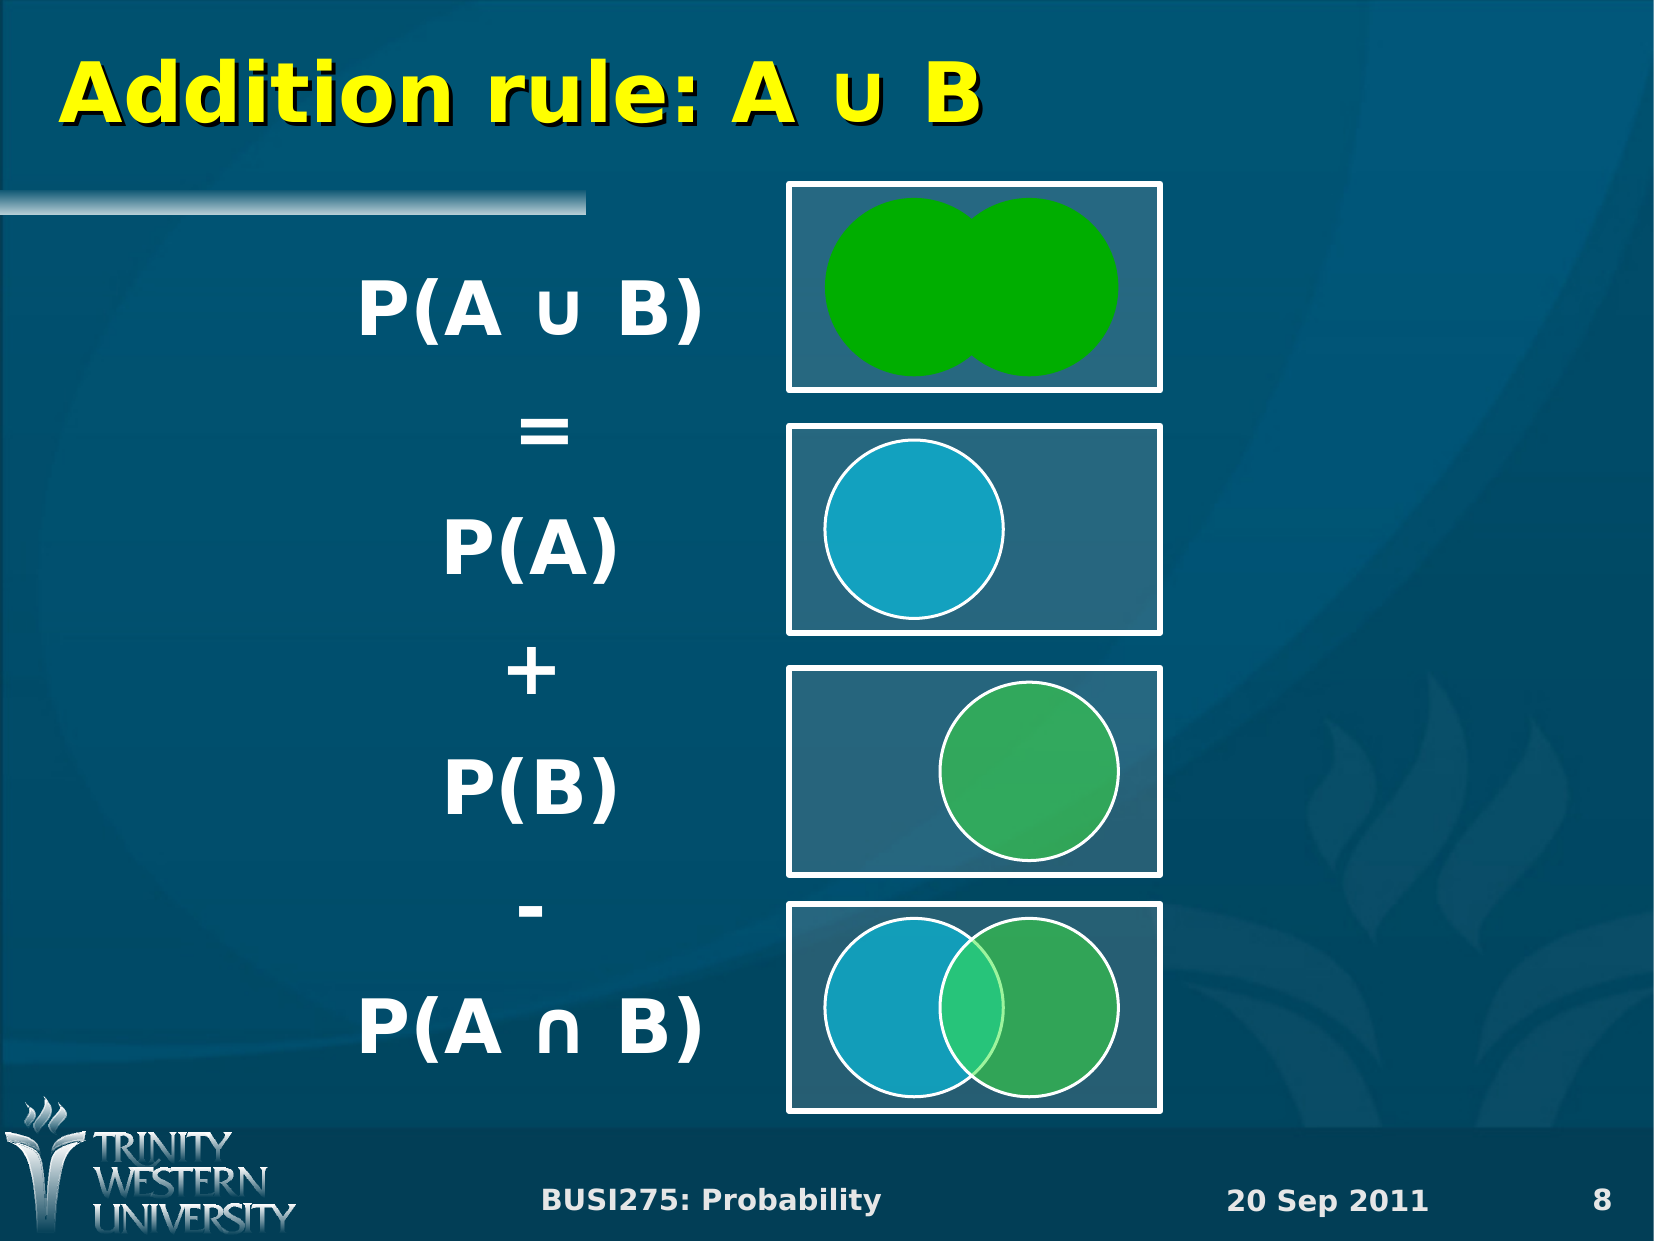

# Addition rule: A ∪ B
P(A ∪ B)
 =
P(A)
+
P(B)
-
P(A ∩ B)
BUSI275: Probability
20 Sep 2011
8